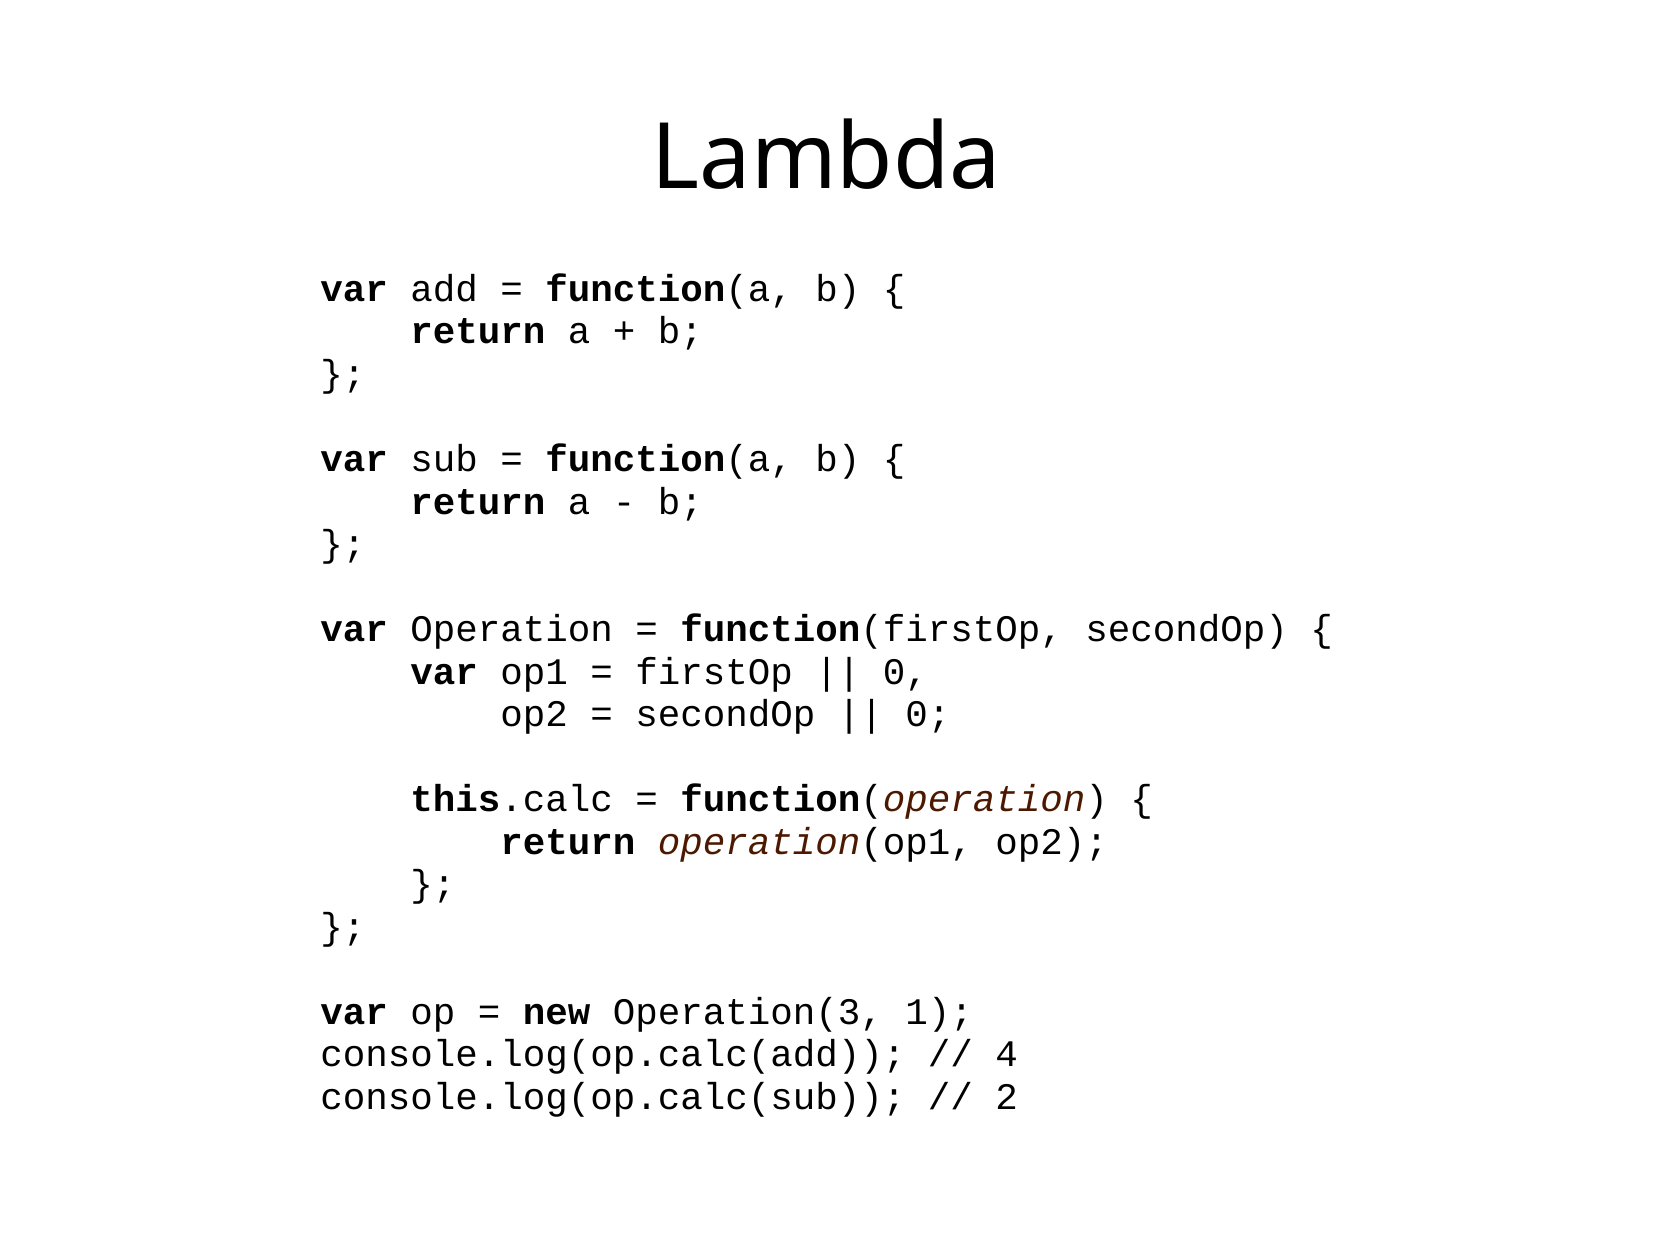

# Lambda
var add = function(a, b) {
 return a + b;
};
var sub = function(a, b) {
 return a - b;
};
var Operation = function(firstOp, secondOp) {
 var op1 = firstOp || 0,
 op2 = secondOp || 0;
 this.calc = function(operation) {
 return operation(op1, op2);
 };
};
var op = new Operation(3, 1);
console.log(op.calc(add)); // 4
console.log(op.calc(sub)); // 2